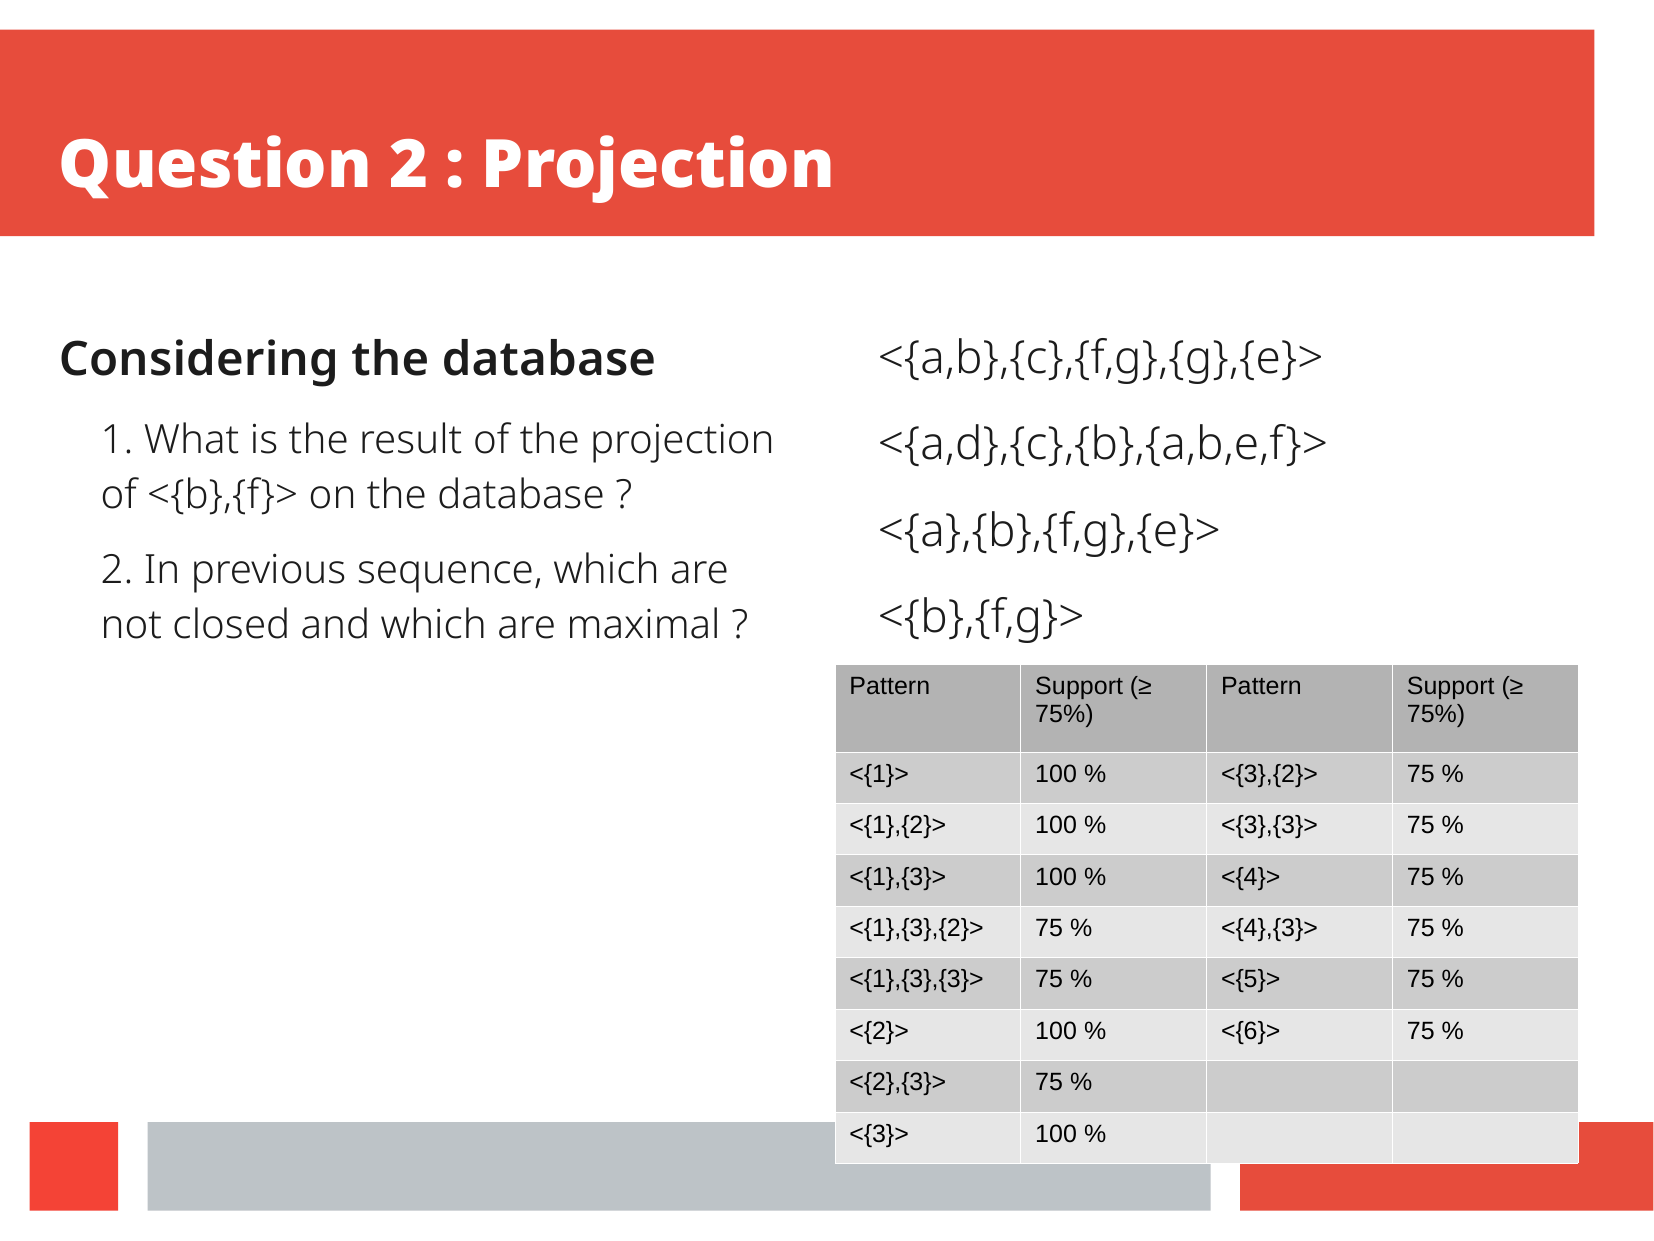

# Question 2 : Projection
Considering the database
1. What is the result of the projection of <{b},{f}> on the database ?
2. In previous sequence, which are not closed and which are maximal ?
<{a,b},{c},{f,g},{g},{e}>
<{a,d},{c},{b},{a,b,e,f}>
<{a},{b},{f,g},{e}>
<{b},{f,g}>
| Pattern | Support (≥ 75%) | Pattern | Support (≥ 75%) |
| --- | --- | --- | --- |
| <{1}> | 100 % | <{3},{2}> | 75 % |
| <{1},{2}> | 100 % | <{3},{3}> | 75 % |
| <{1},{3}> | 100 % | <{4}> | 75 % |
| <{1},{3},{2}> | 75 % | <{4},{3}> | 75 % |
| <{1},{3},{3}> | 75 % | <{5}> | 75 % |
| <{2}> | 100 % | <{6}> | 75 % |
| <{2},{3}> | 75 % | | |
| <{3}> | 100 % | | |